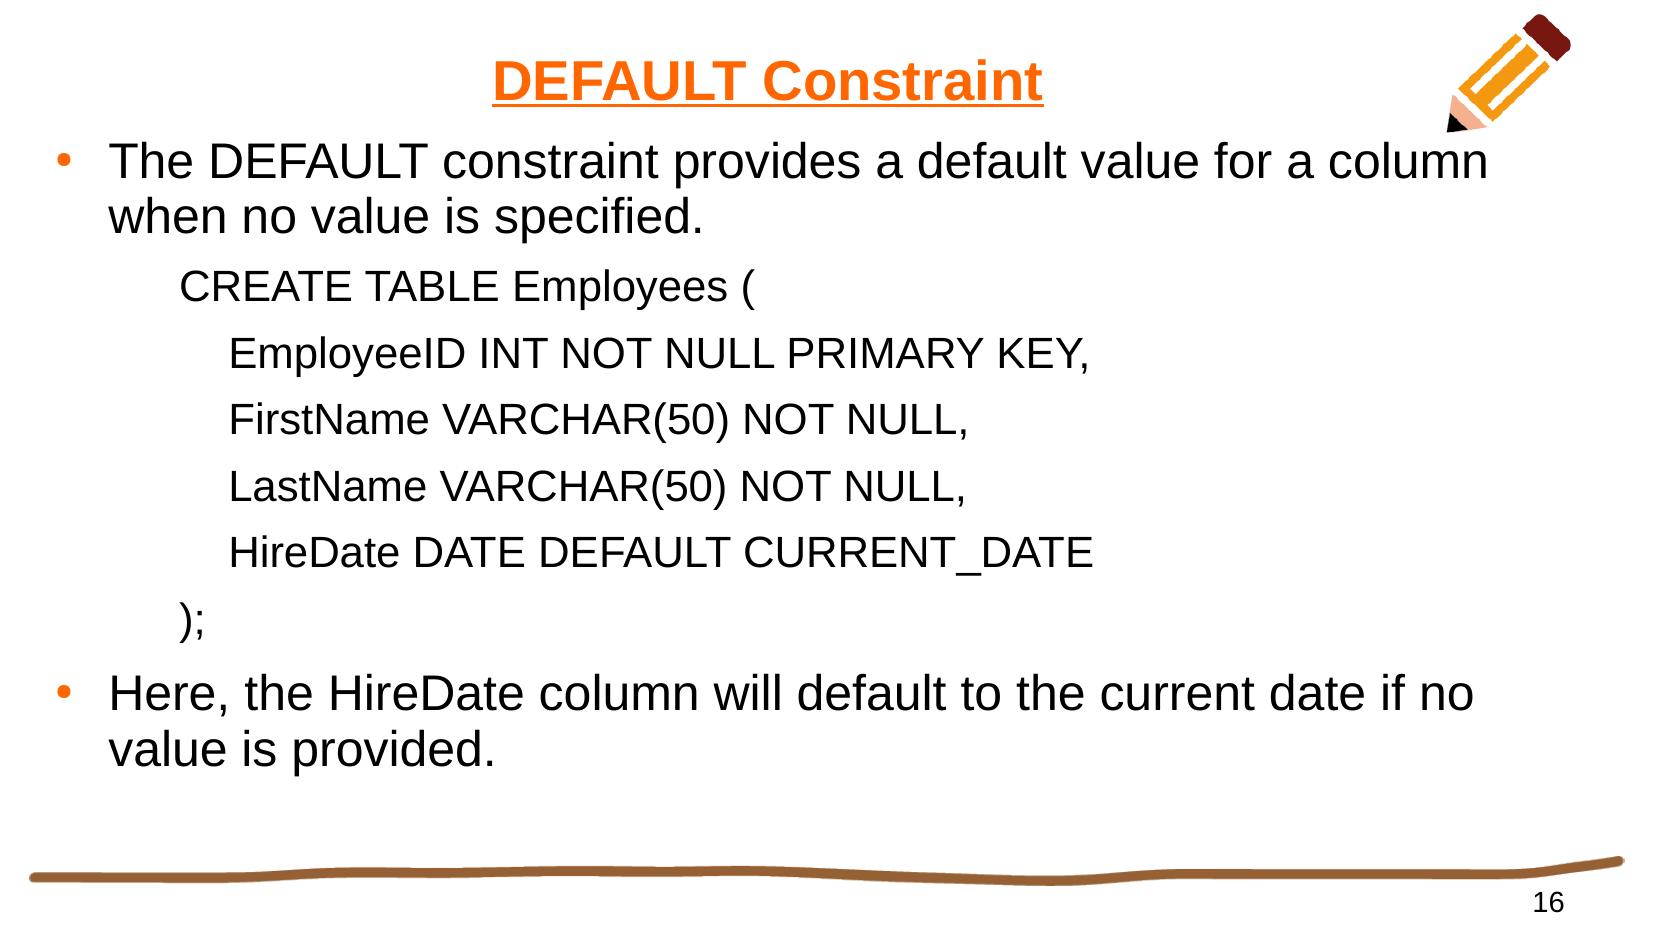

# DEFAULT Constraint
The DEFAULT constraint provides a default value for a column when no value is specified.
CREATE TABLE Employees (
 EmployeeID INT NOT NULL PRIMARY KEY,
 FirstName VARCHAR(50) NOT NULL,
 LastName VARCHAR(50) NOT NULL,
 HireDate DATE DEFAULT CURRENT_DATE
);
Here, the HireDate column will default to the current date if no value is provided.
16